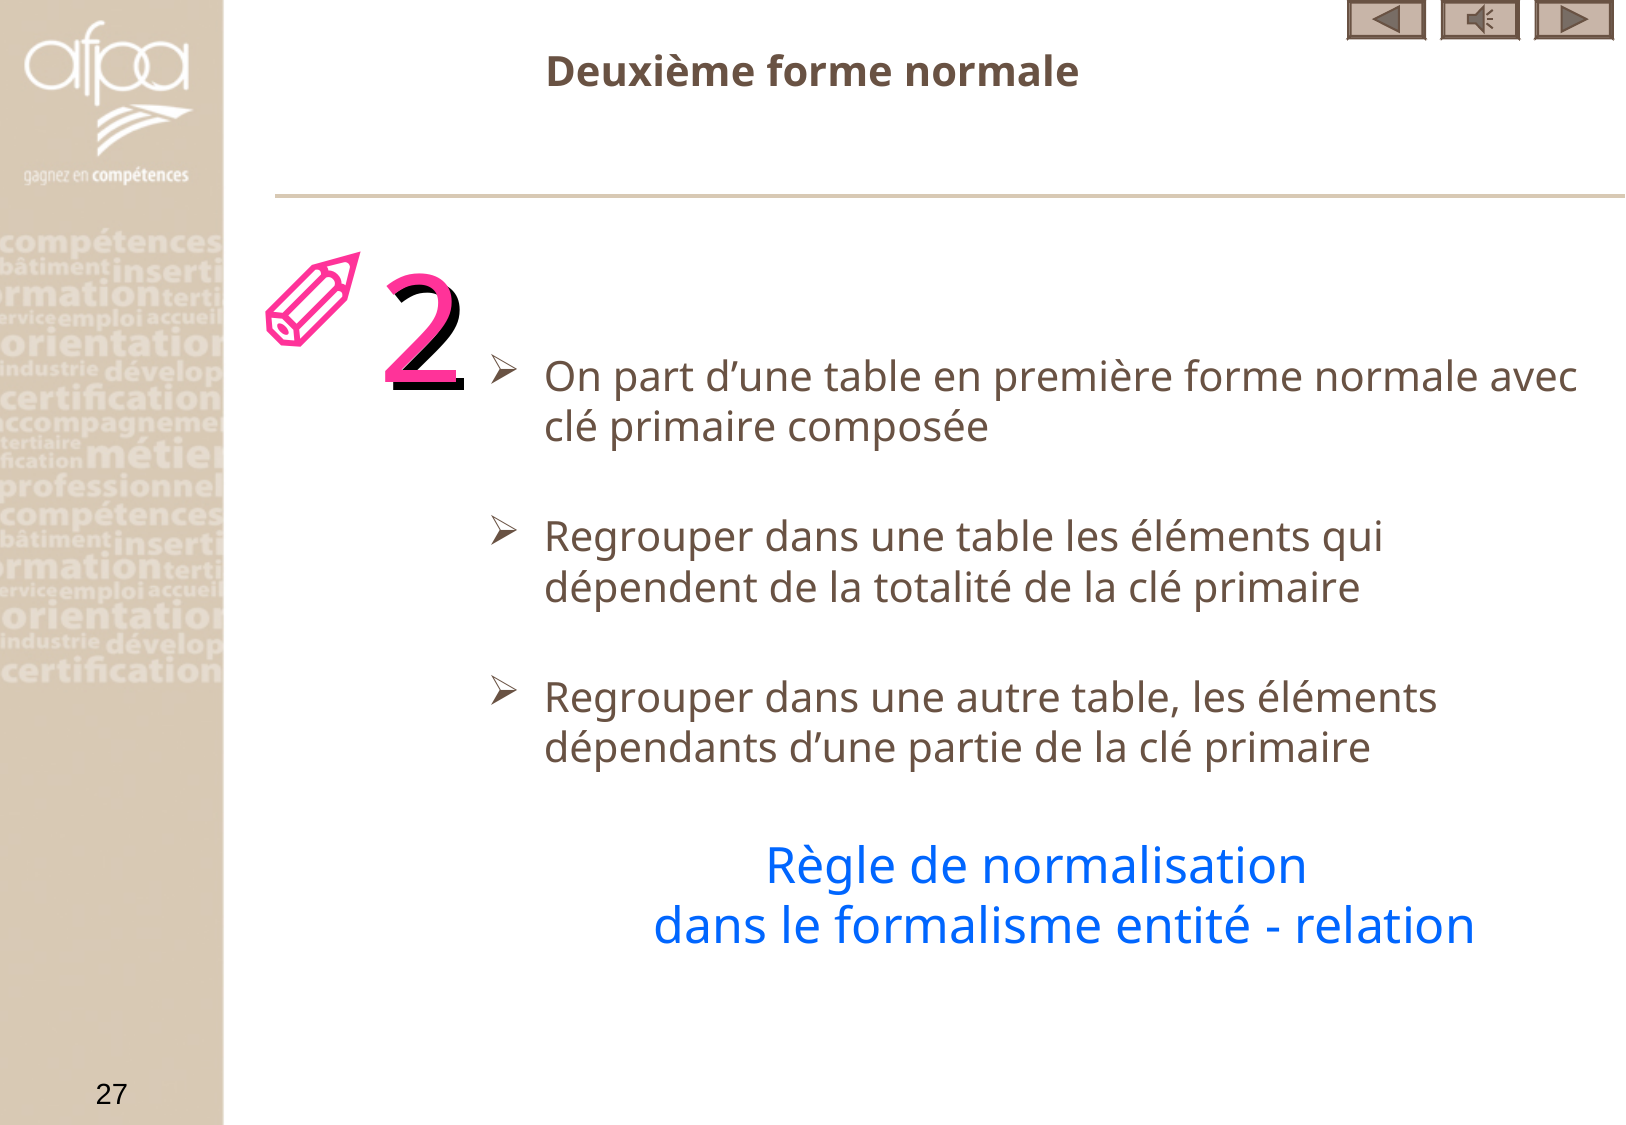

# Deuxième forme normale
2
On part d’une table en première forme normale avec clé primaire composée
Regrouper dans une table les éléments qui dépendent de la totalité de la clé primaire
Regrouper dans une autre table, les éléments dépendants d’une partie de la clé primaire
Règle de normalisation
dans le formalisme entité - relation